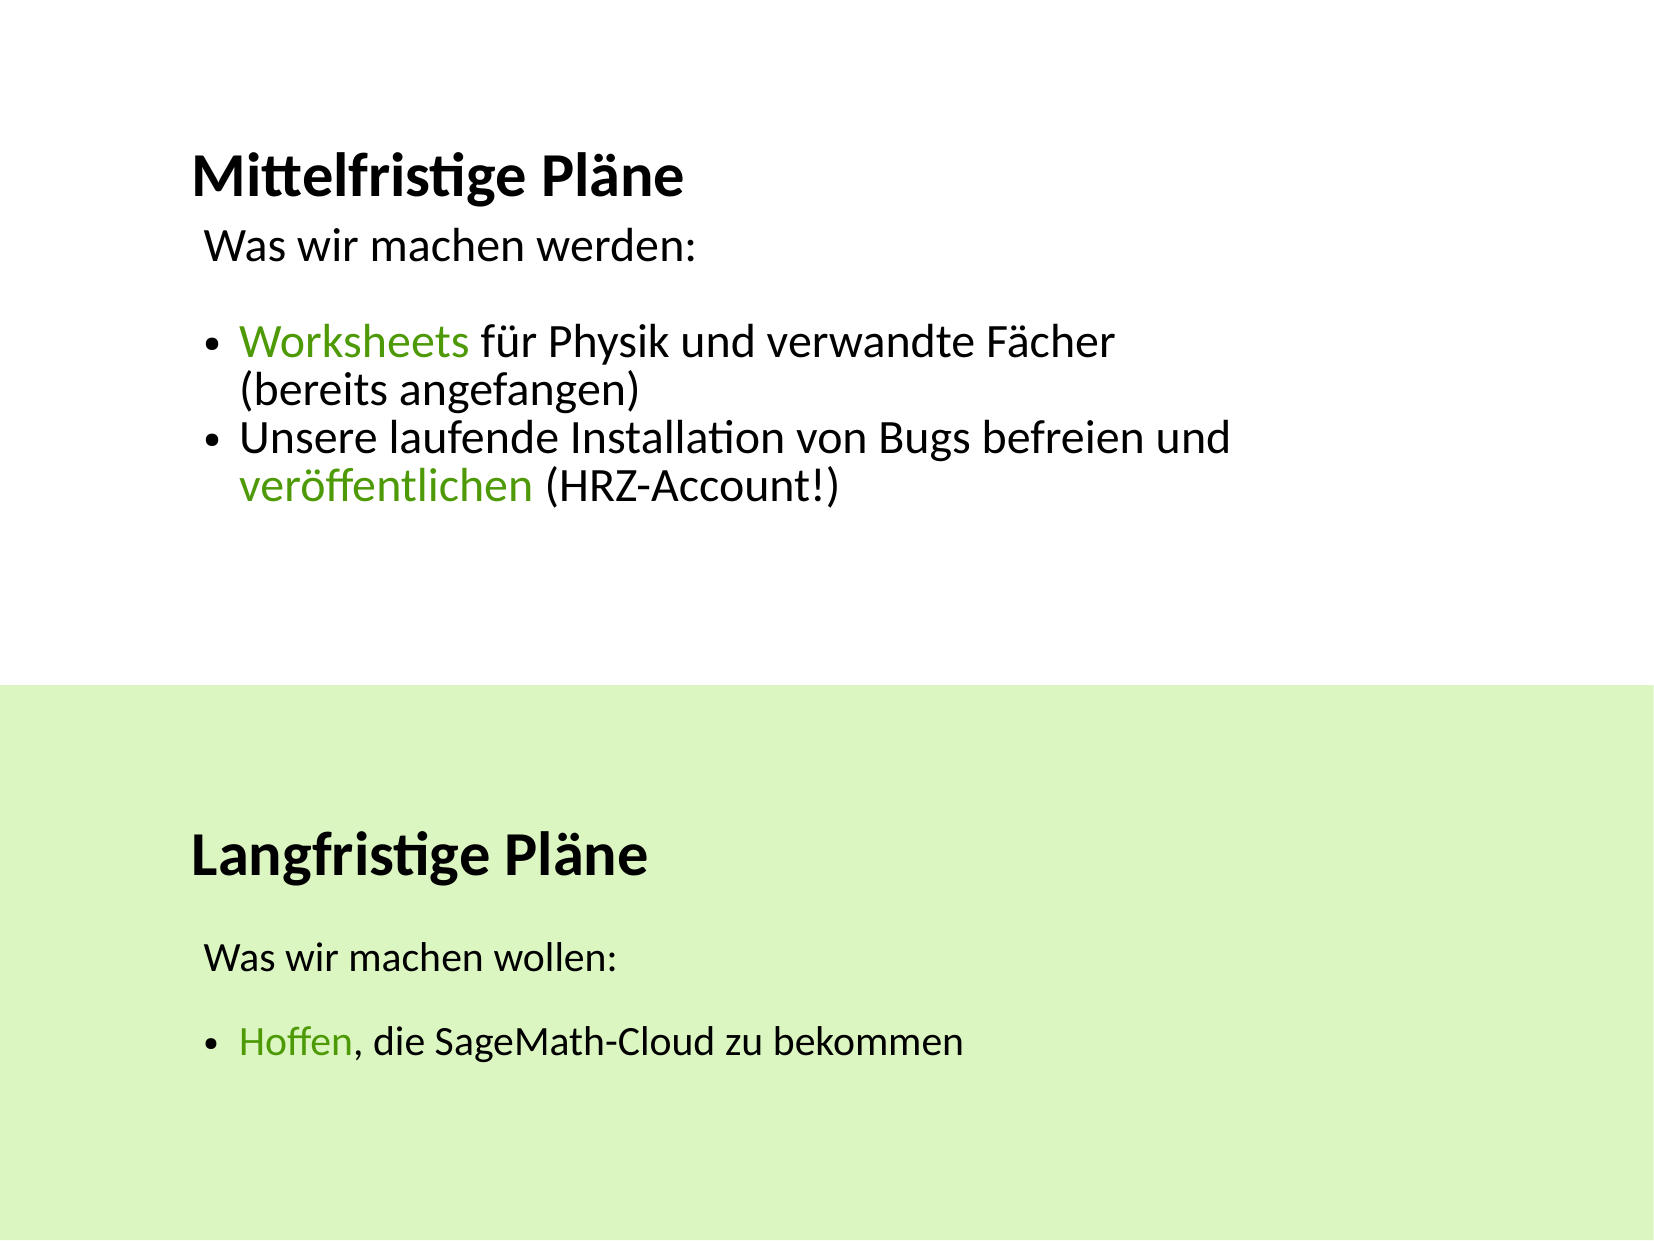

Mittelfristige Pläne
Was wir machen werden:
Worksheets für Physik und verwandte Fächer
(bereits angefangen)
Unsere laufende Installation von Bugs befreien und
veröffentlichen (HRZ-Account!)
Langfristige Pläne
Was wir machen wollen:
Hoffen, die SageMath-Cloud zu bekommen